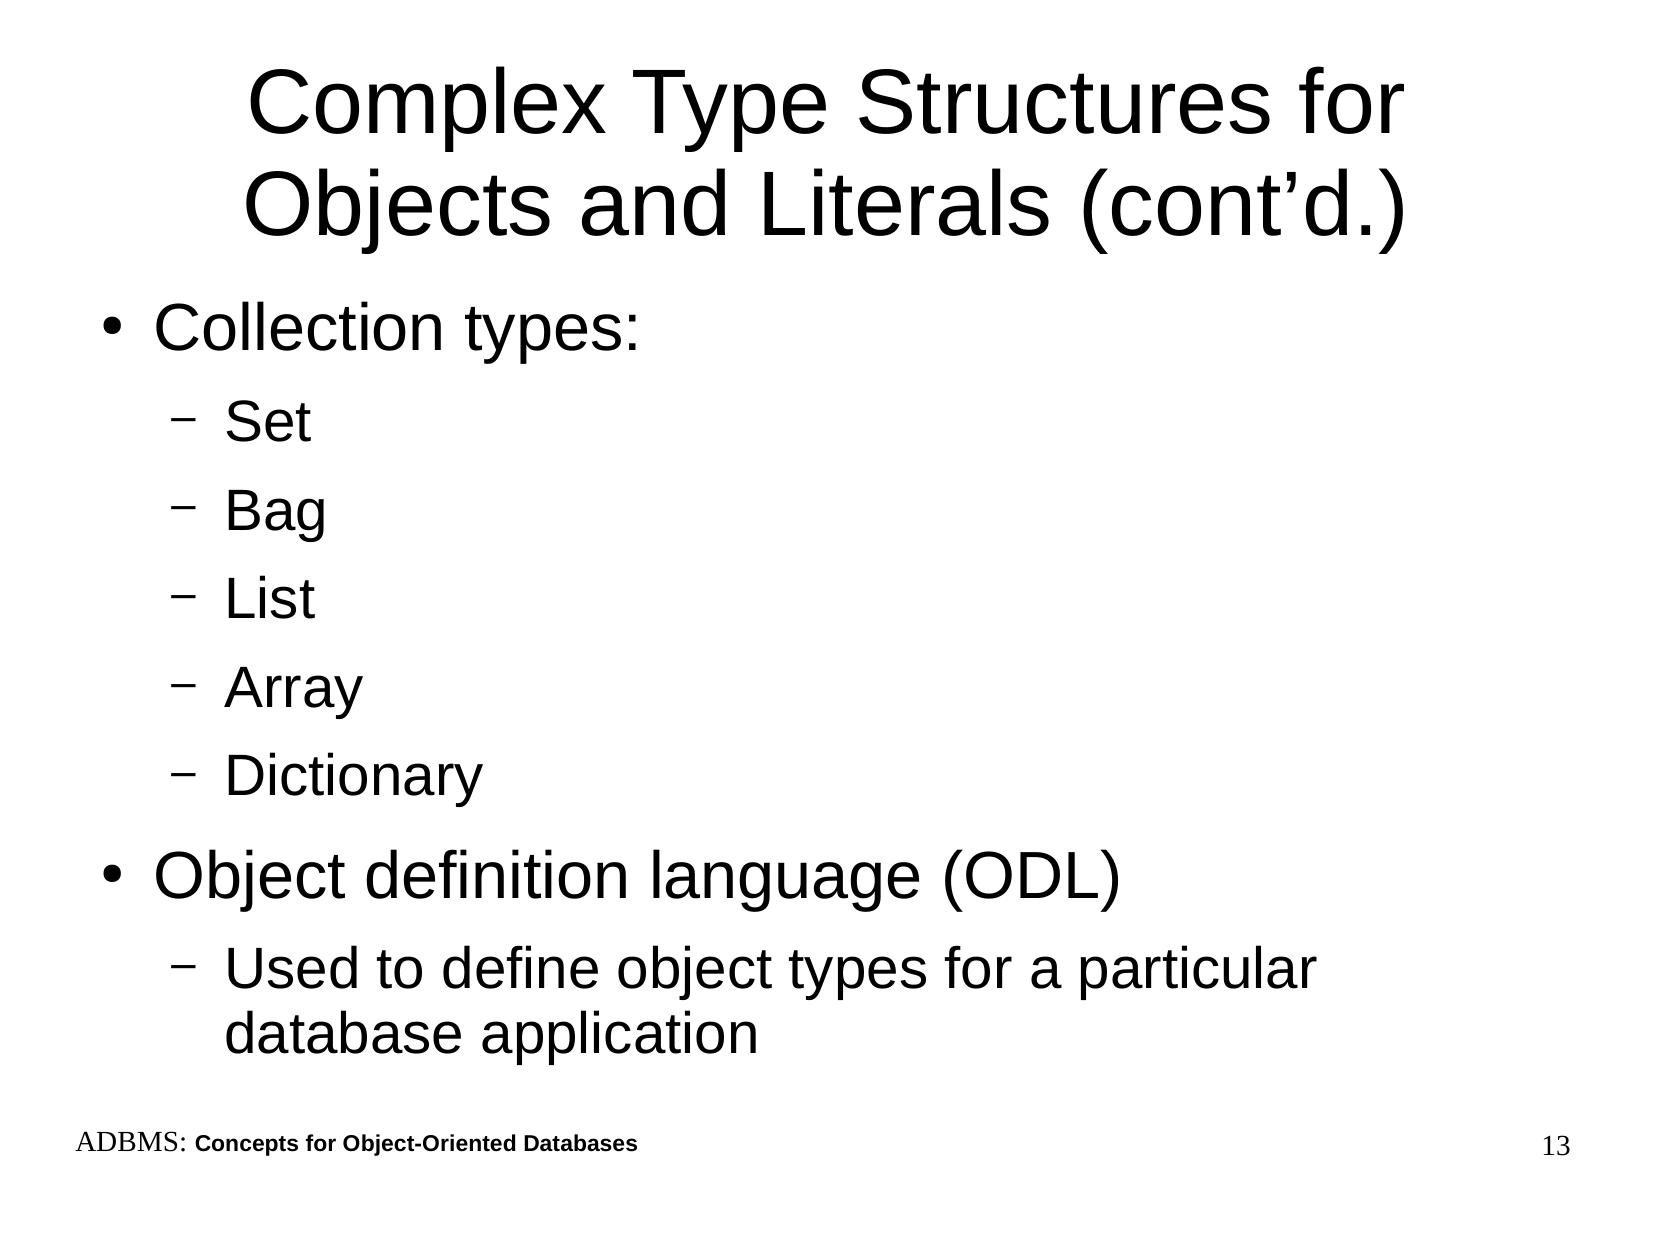

# Complex Type Structures for Objects and Literals (cont’d.)
Collection types:
Set
Bag
List
Array
Dictionary
Object definition language (ODL)
Used to define object types for a particular database application